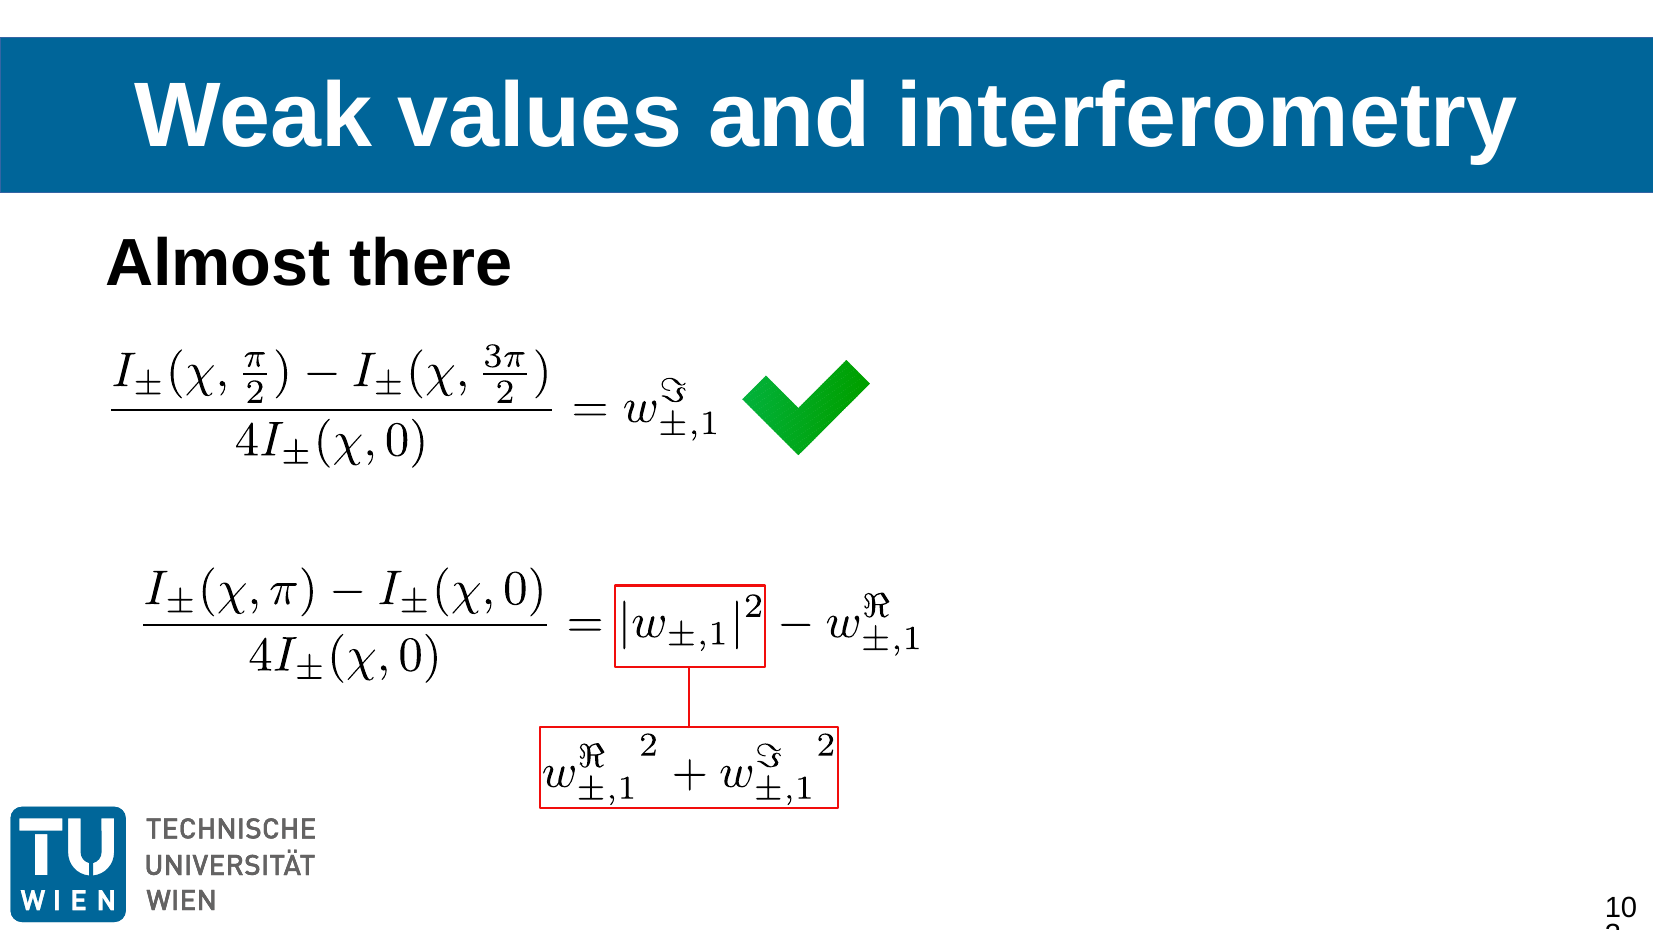

# Weak values and interferometry
Almost there